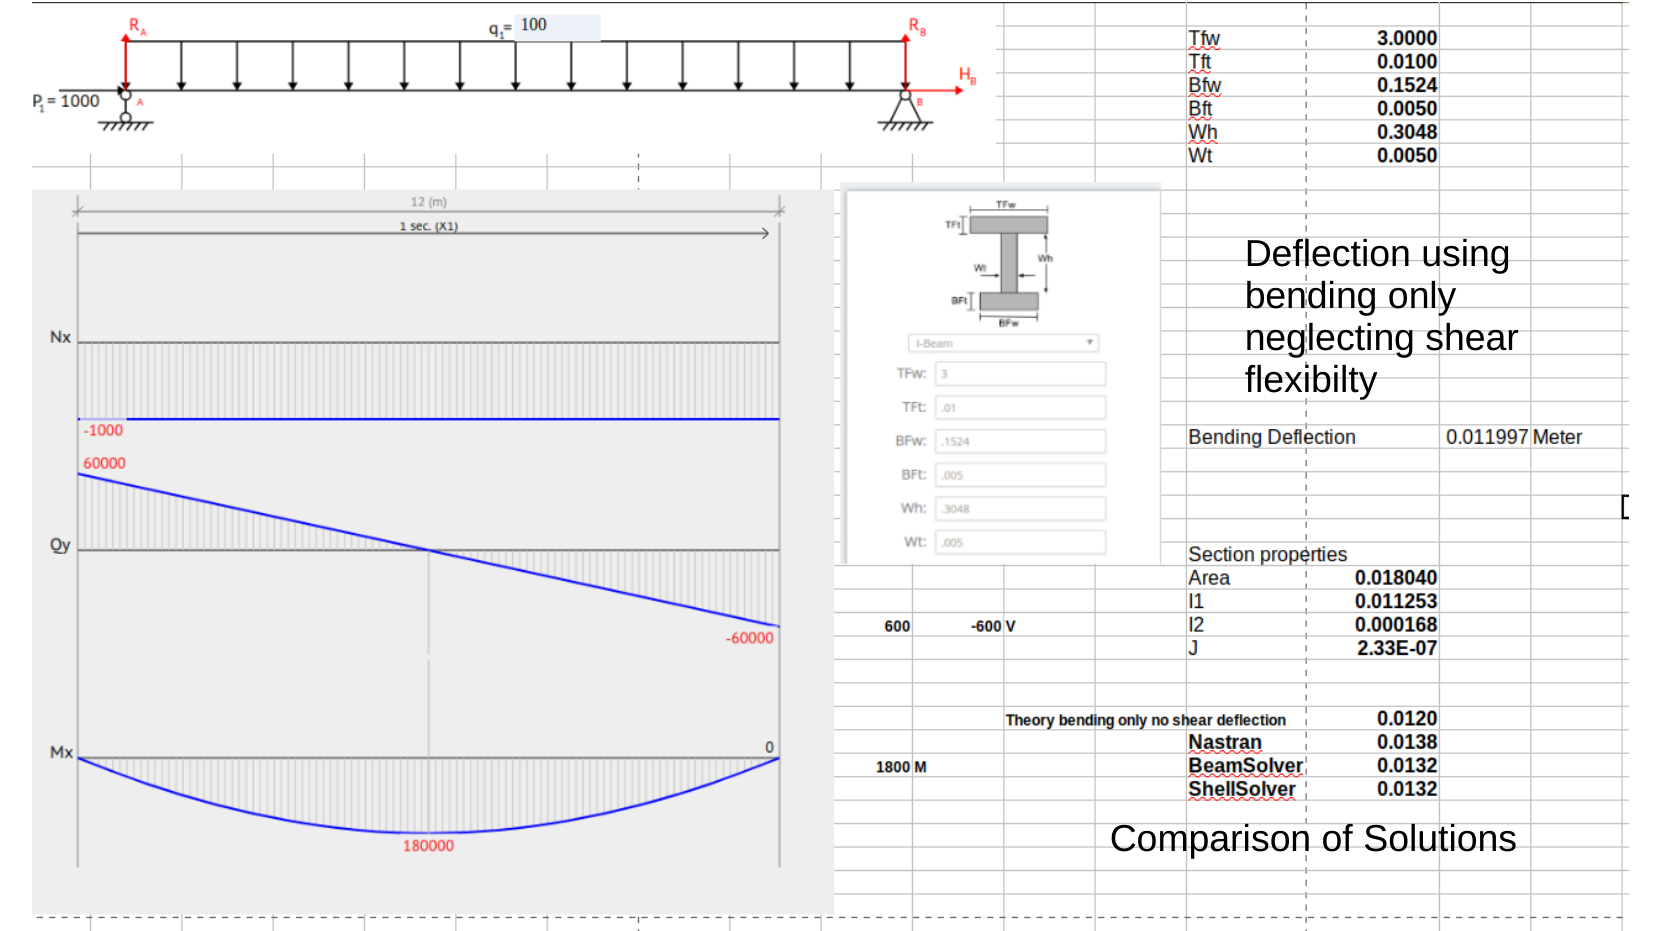

Deflection using bending only neglecting shear
flexibilty
Comparison of Solutions